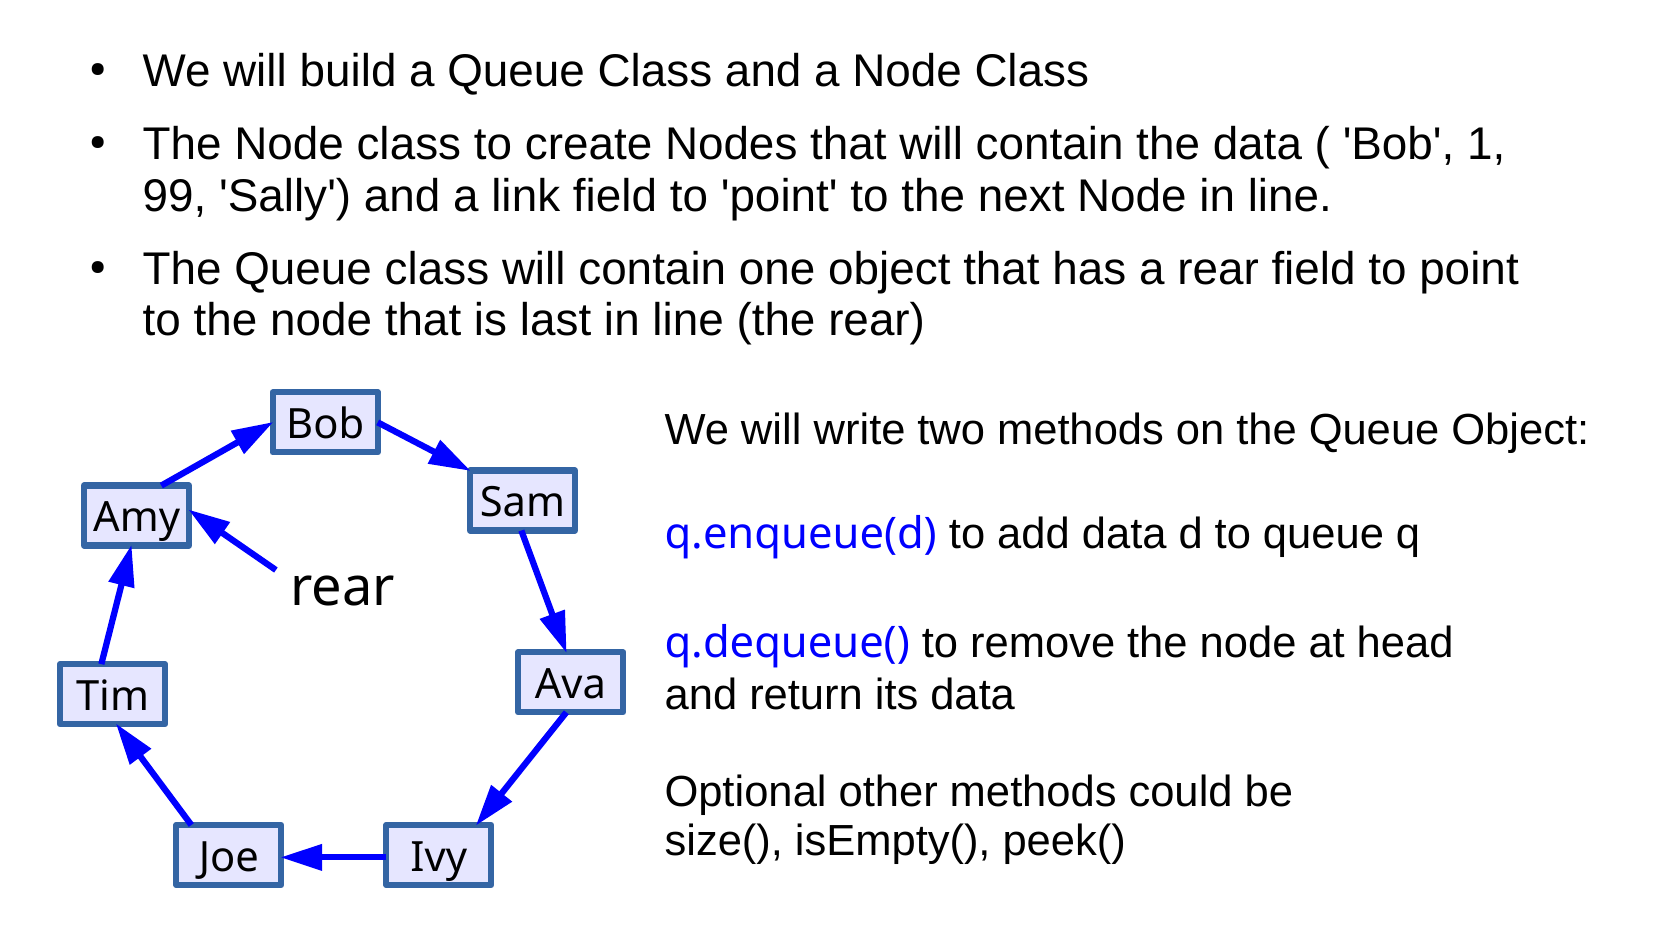

# We will build a Queue Class and a Node Class
The Node class to create Nodes that will contain the data ( 'Bob', 1, 99, 'Sally') and a link field to 'point' to the next Node in line.
The Queue class will contain one object that has a rear field to point to the node that is last in line (the rear)
Bob
We will write two methods on the Queue Object:
q.enqueue(d) to add data d to queue q
q.dequeue() to remove the node at head
and return its data
Optional other methods could be
size(), isEmpty(), peek()
Sam
Amy
rear
Ava
Tim
Joe
Ivy